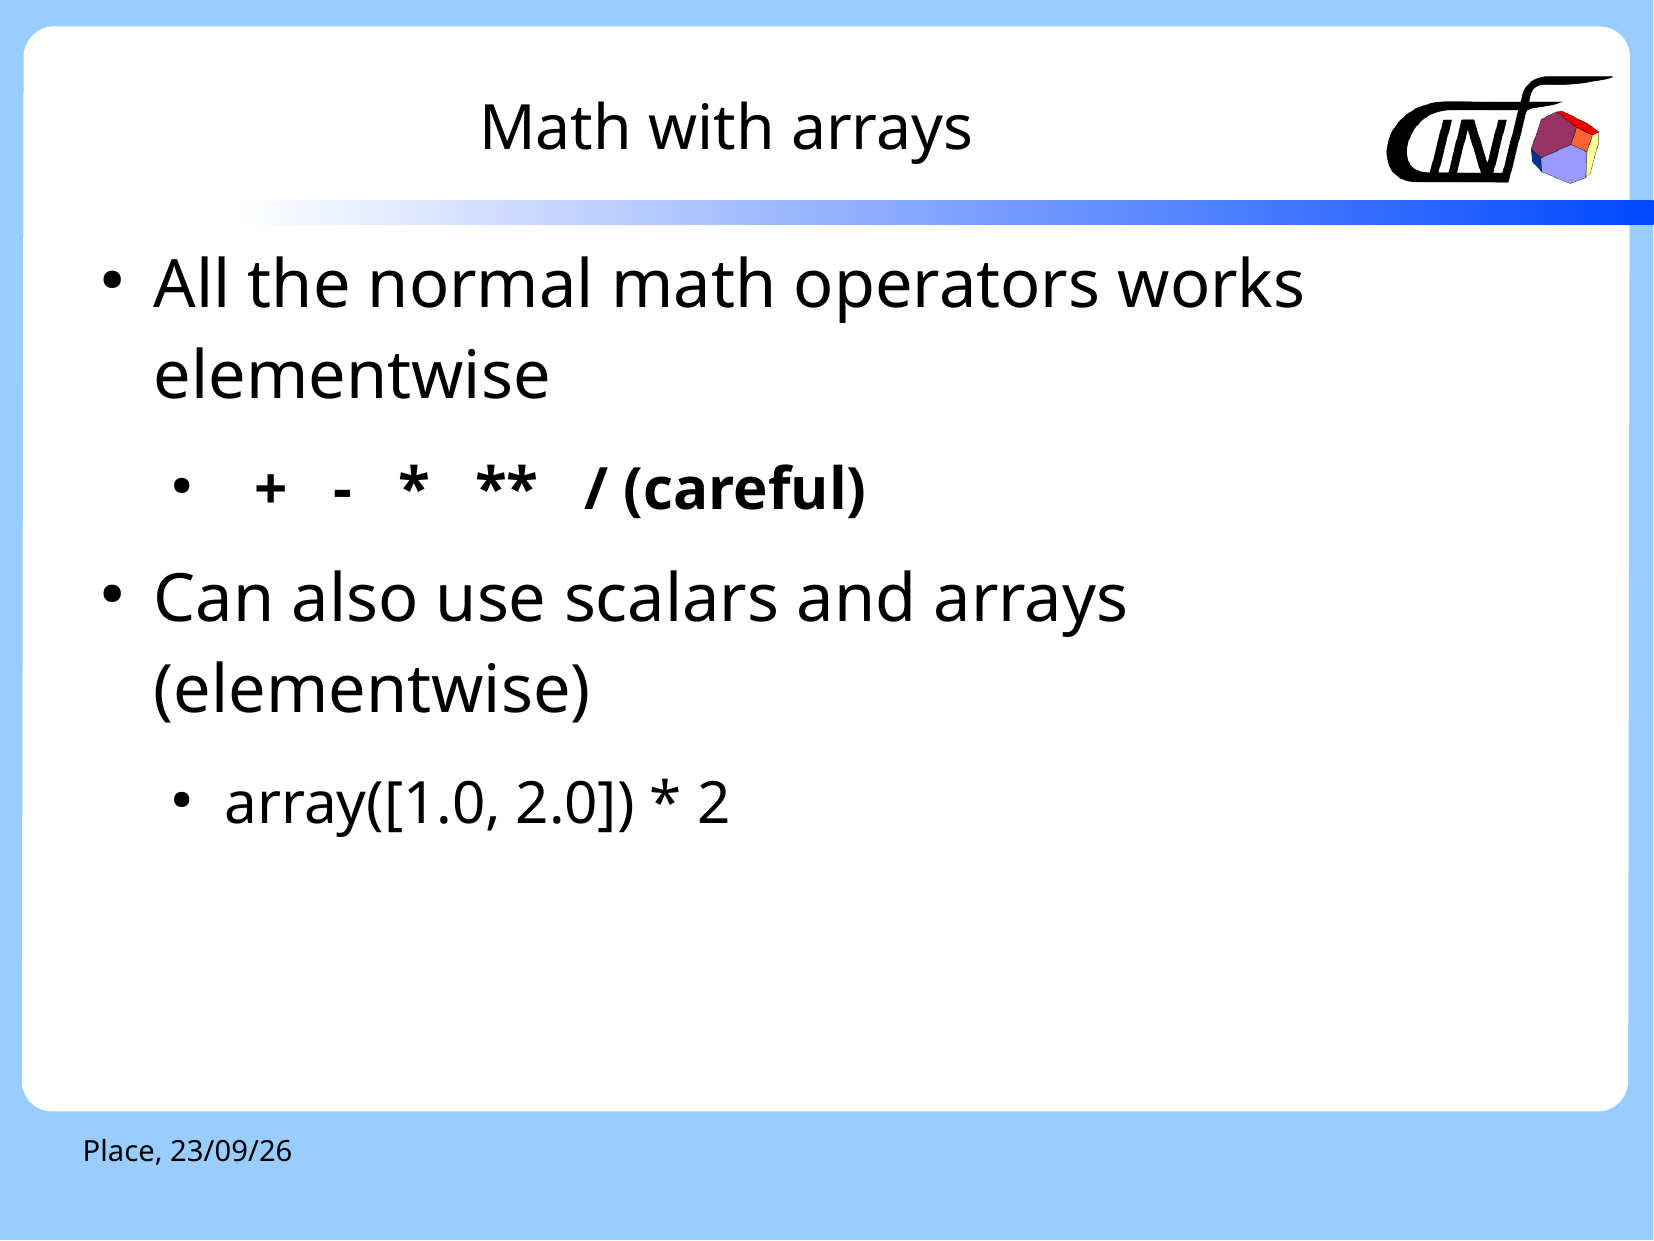

# Math with arrays
All the normal math operators works elementwise
 + - * ** / (careful)
Can also use scalars and arrays (elementwise)
array([1.0, 2.0]) * 2